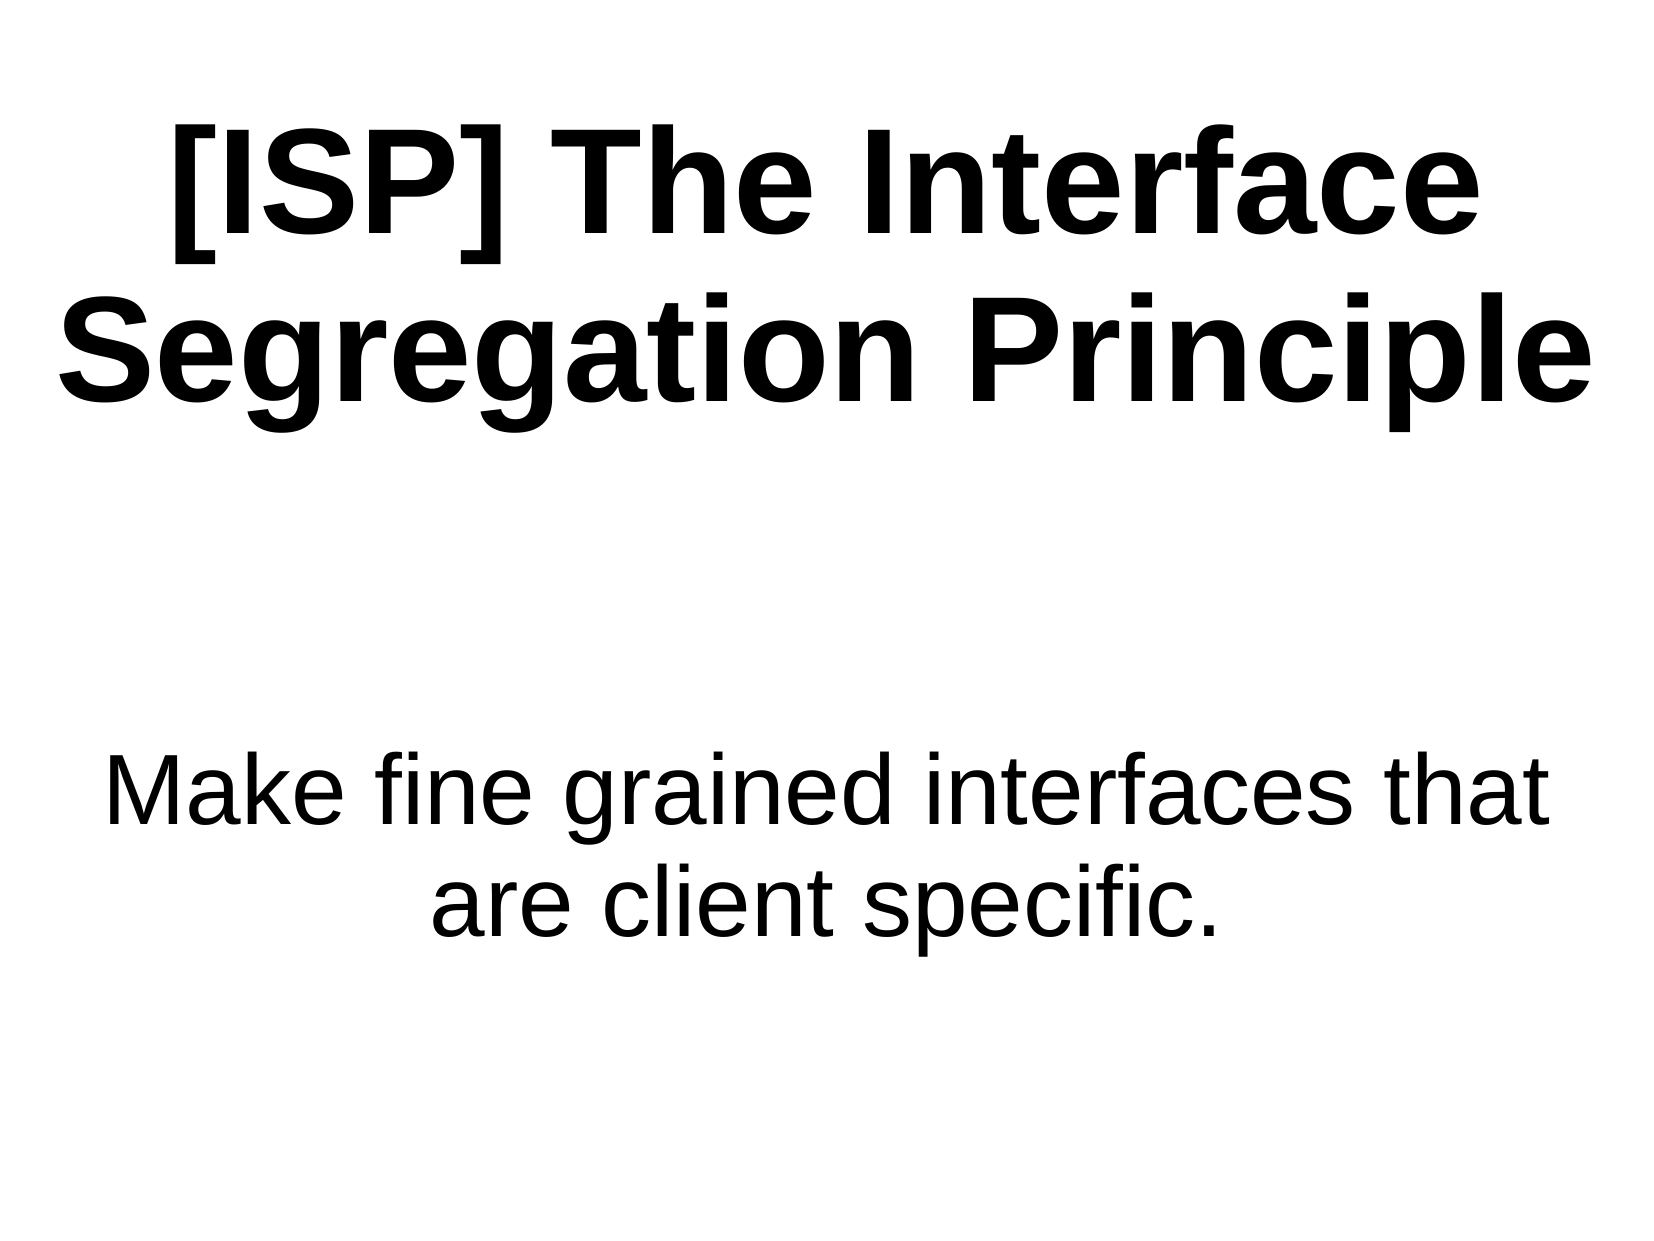

# [ISP] The Interface Segregation Principle
Make fine grained interfaces that are client specific.